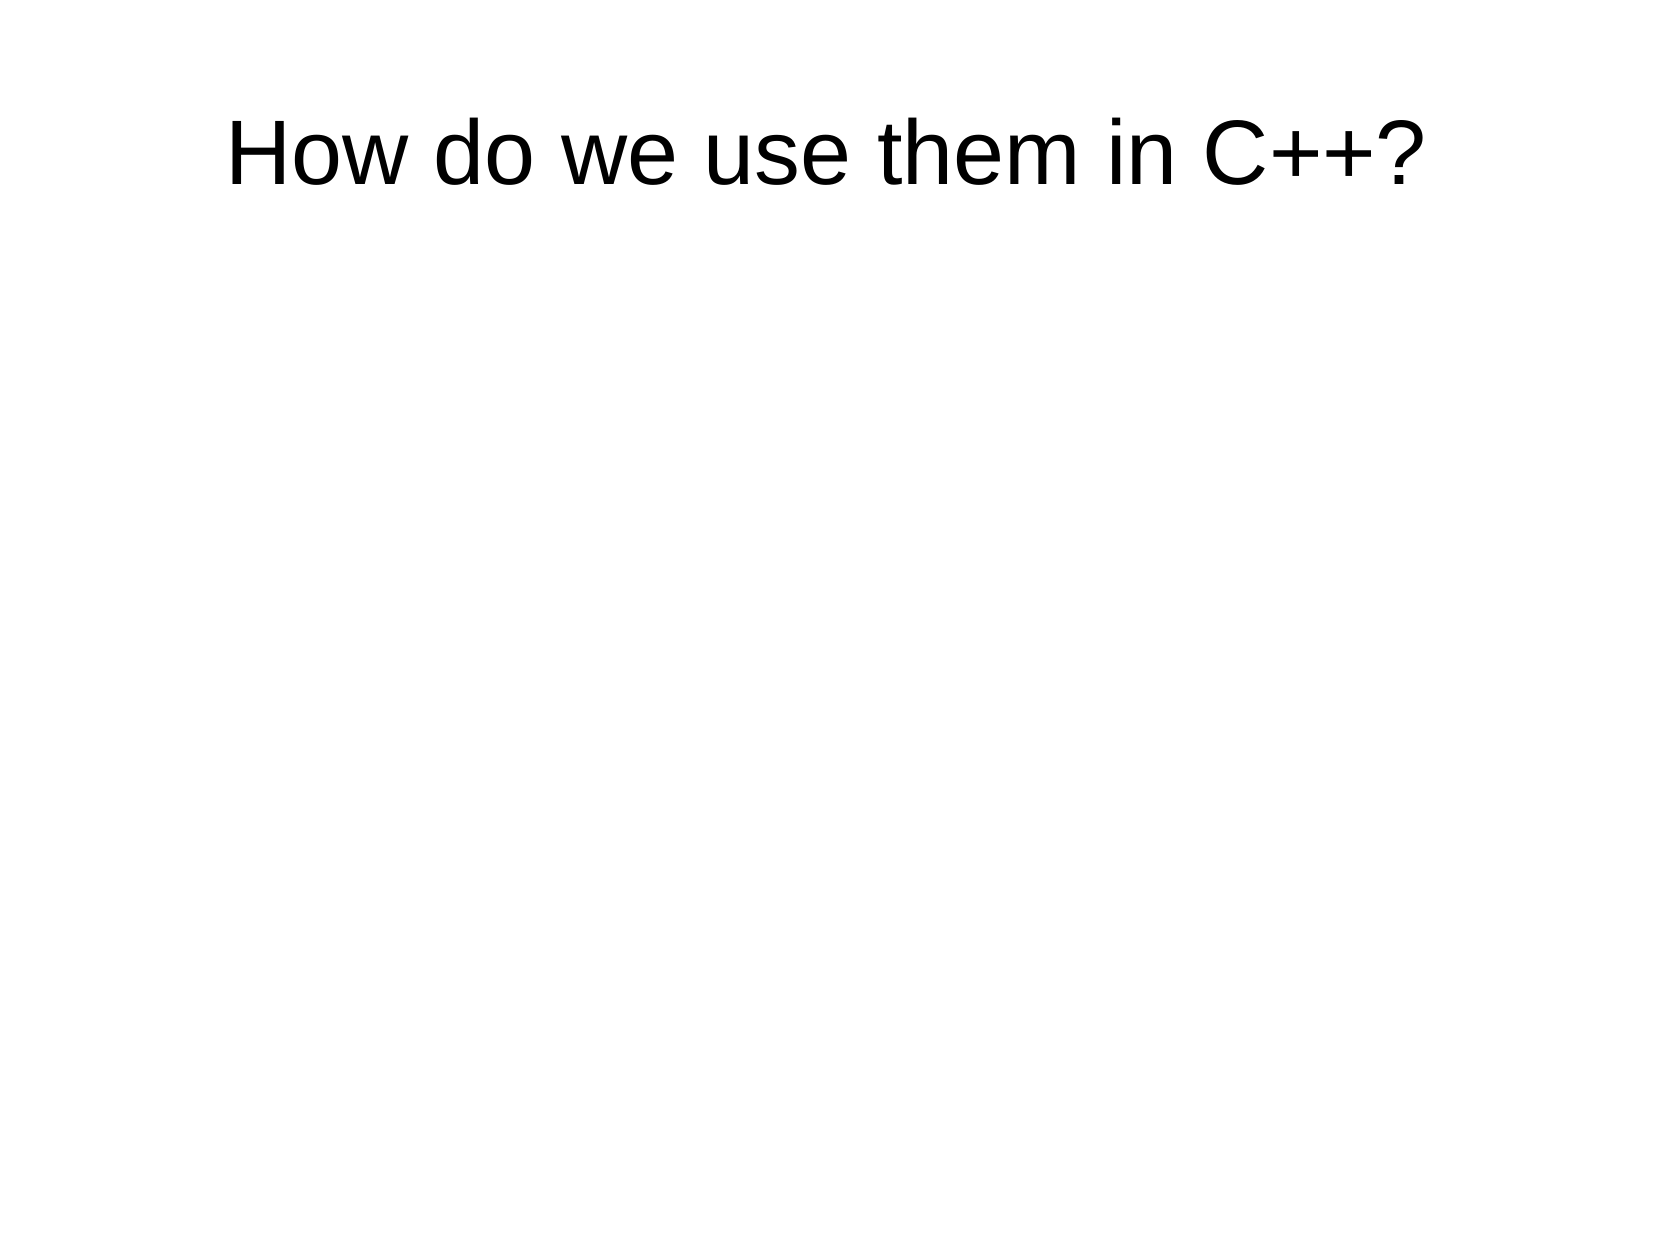

# How do we use them in C++?